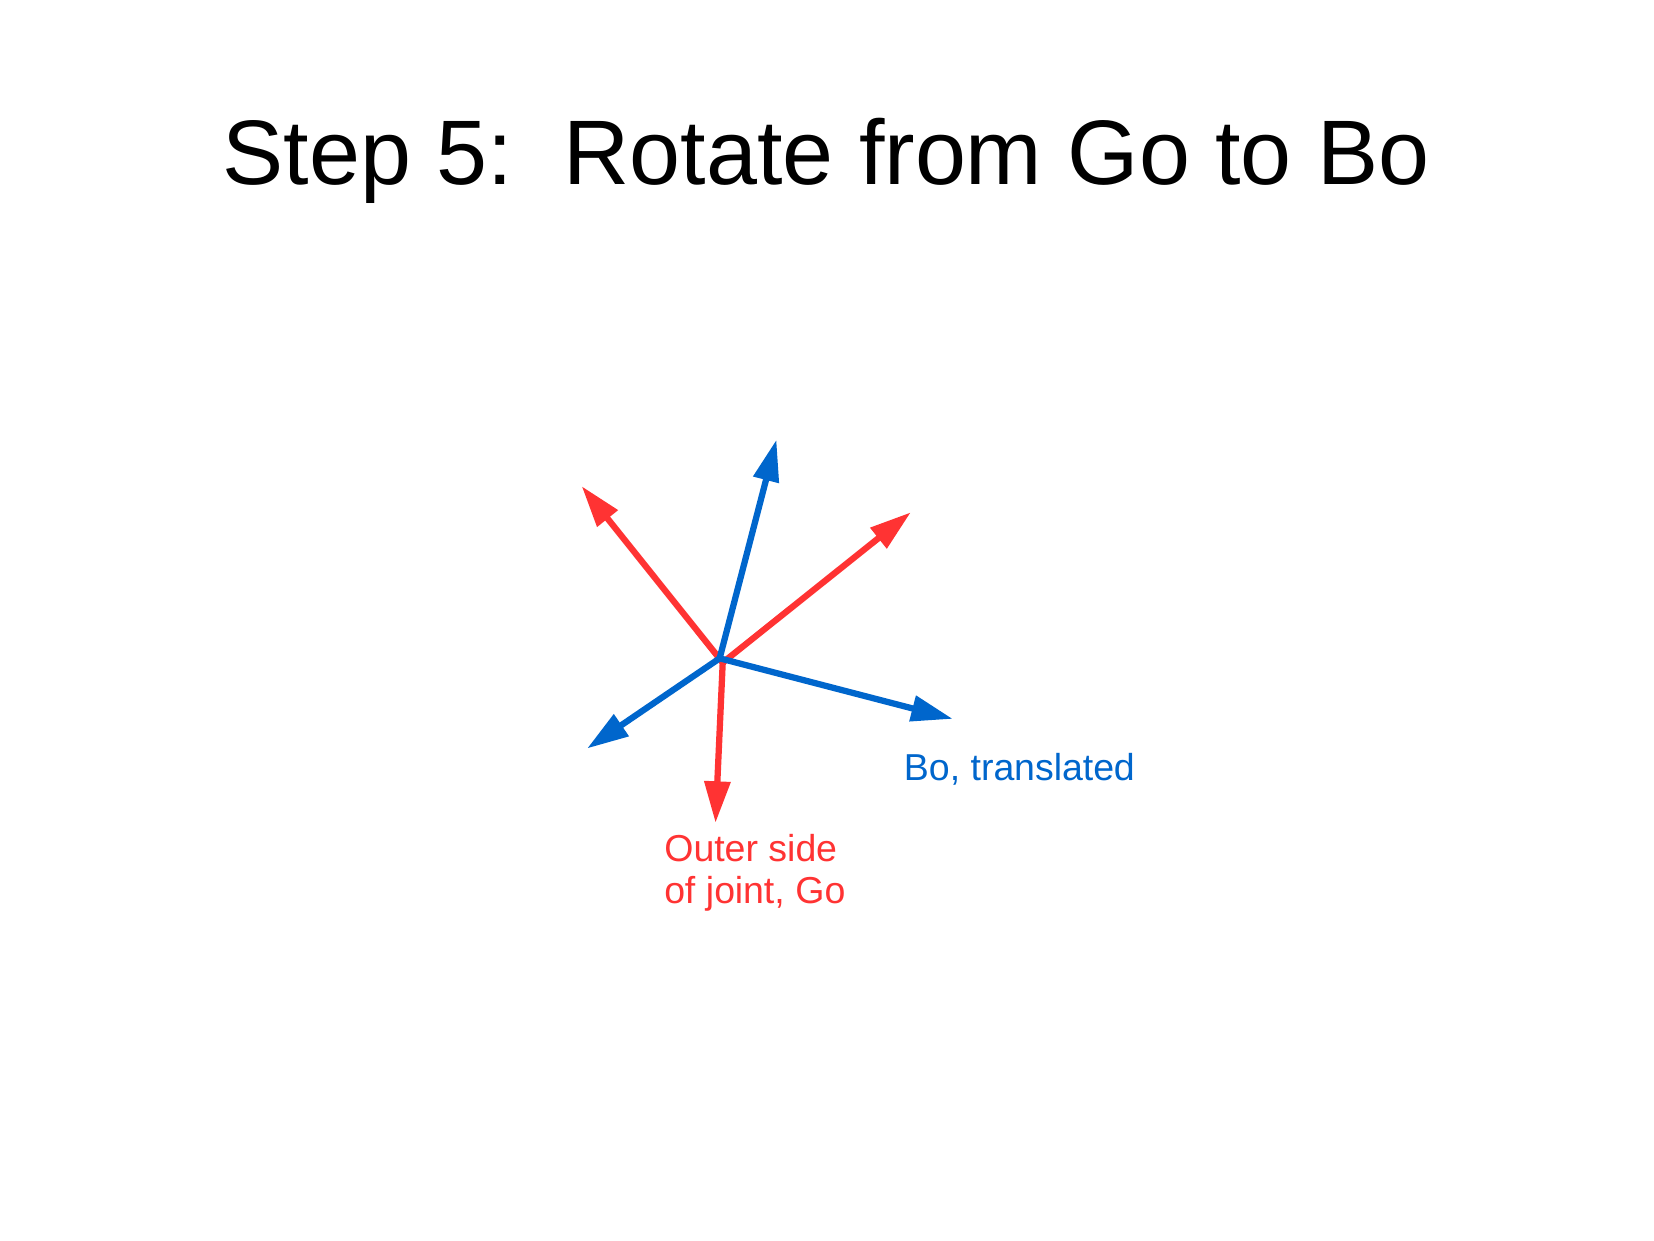

# Step 5: Rotate from Go to Bo
Bo, translated
Outer side
of joint, Go